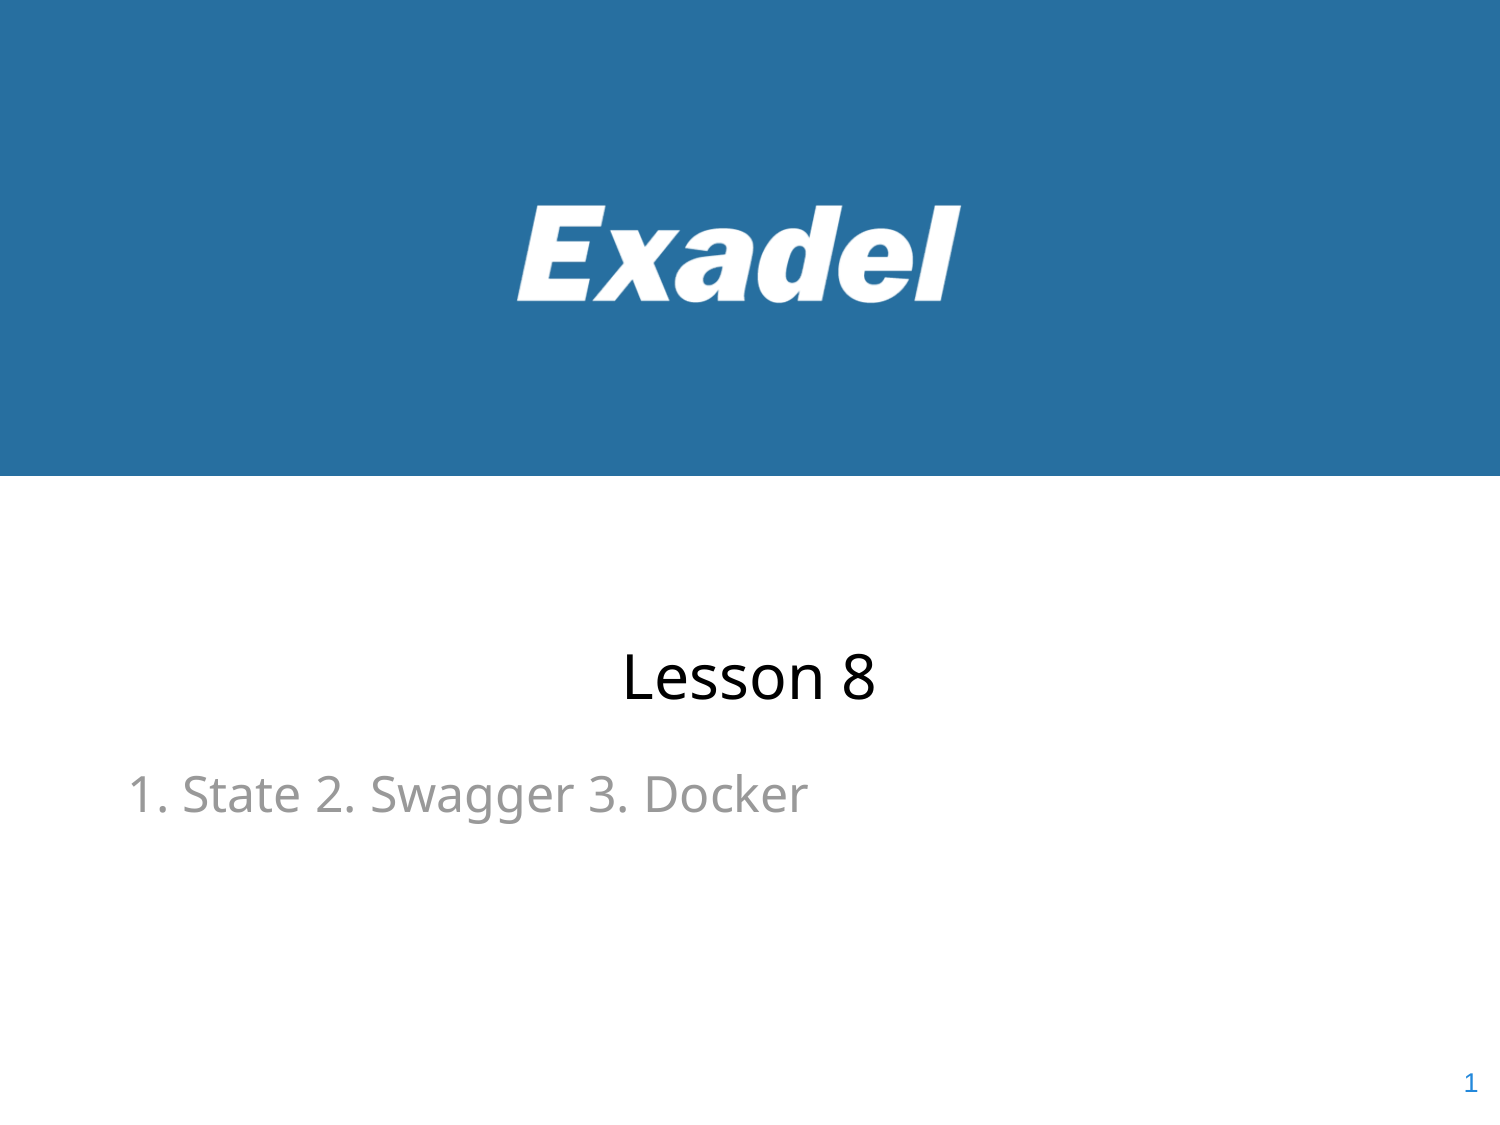

# Lesson 8
1. State 2. Swagger 3. Docker